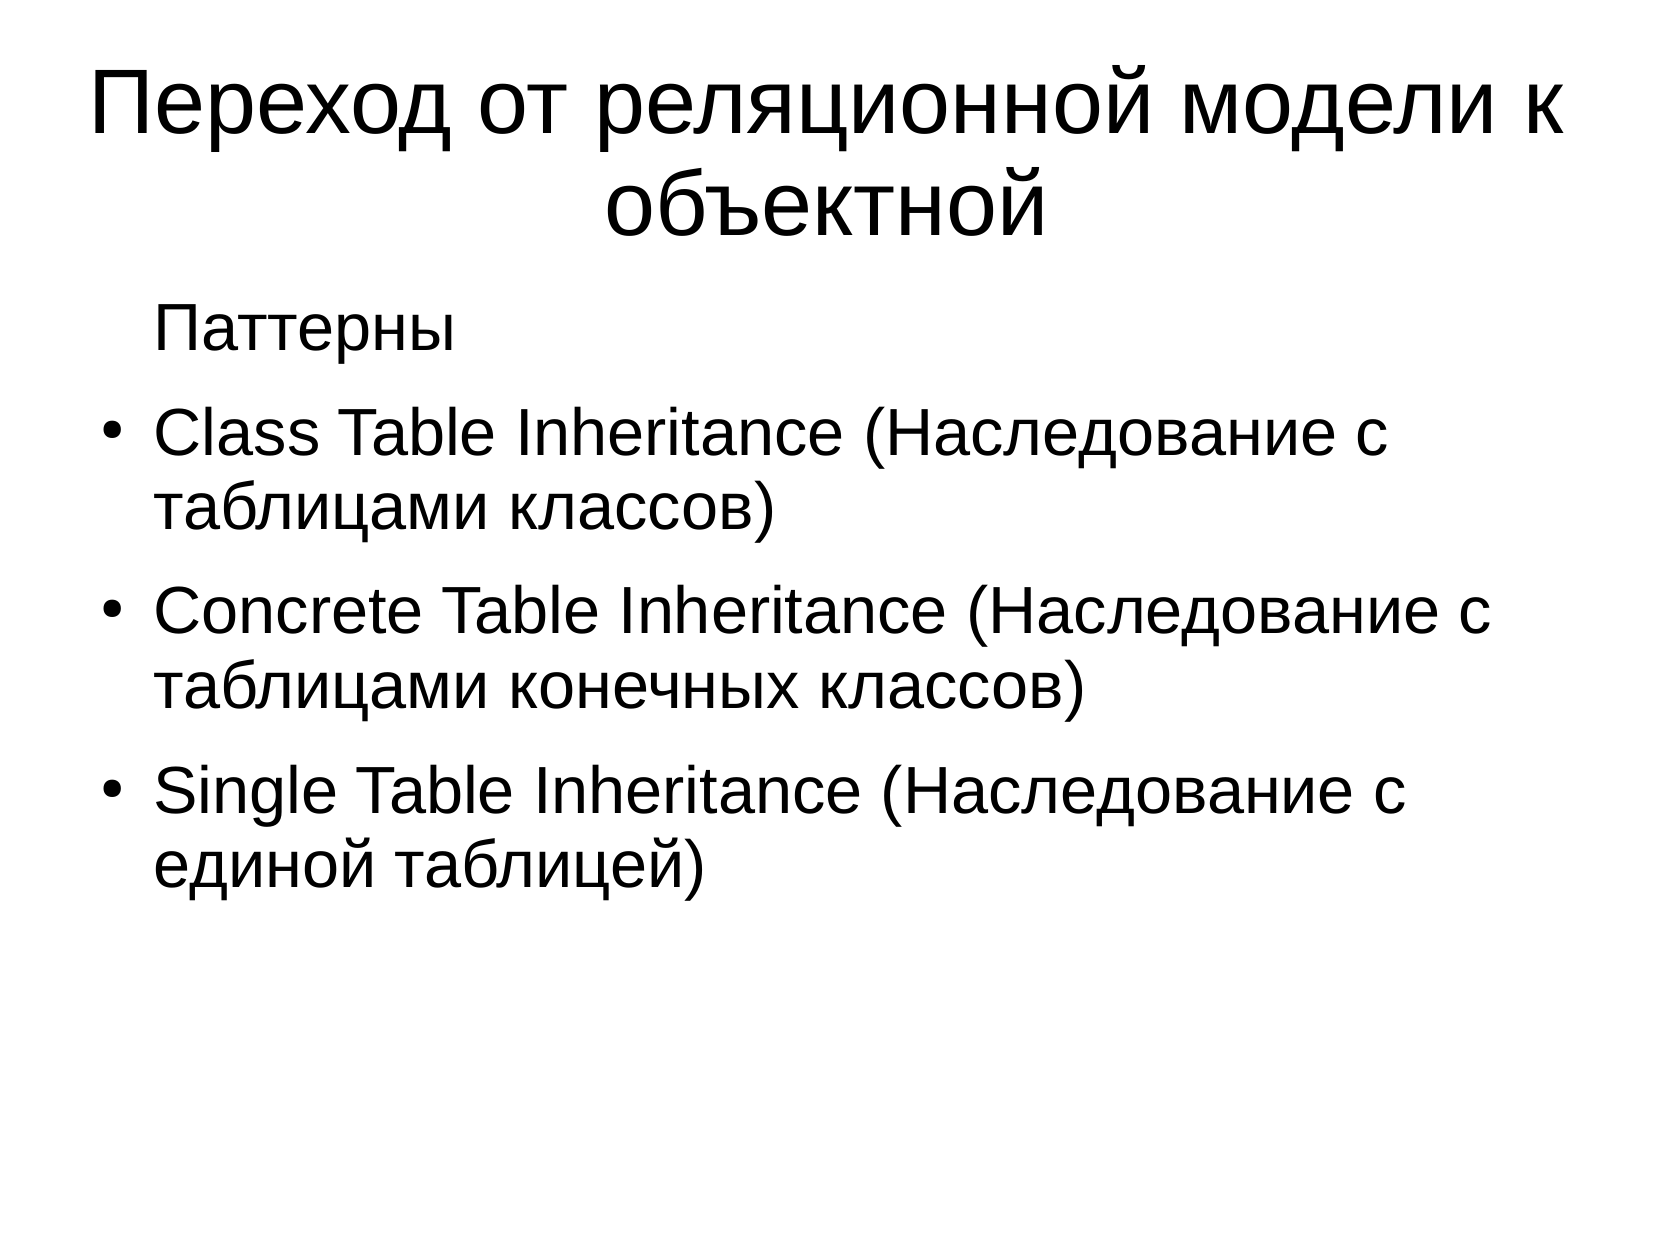

# Переход от реляционной модели к объектной
Паттерны
Class Table Inheritance (Наследование с таблицами классов)
Concrete Table Inheritance (Наследование с таблицами конечных классов)
Single Table Inheritance (Наследование с единой таблицей)